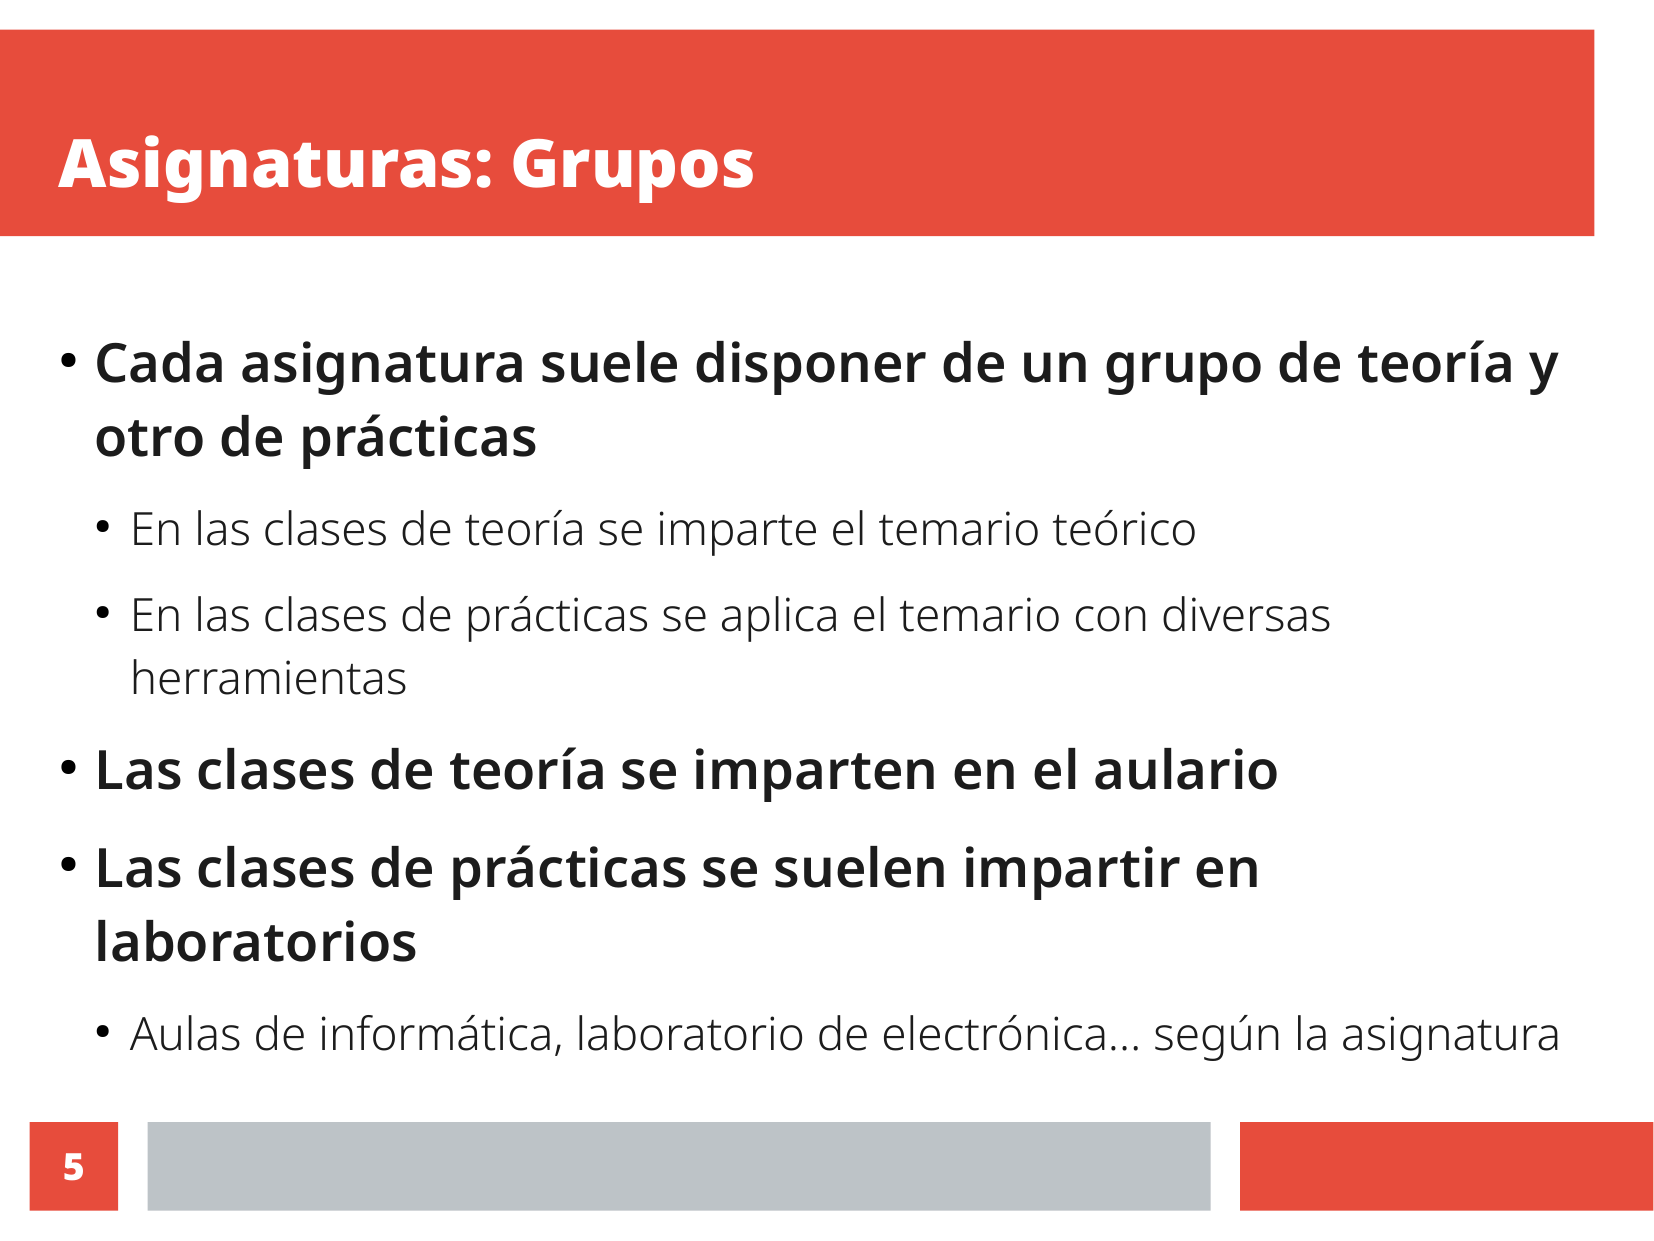

# Asignaturas: Grupos
Cada asignatura suele disponer de un grupo de teoría y otro de prácticas
En las clases de teoría se imparte el temario teórico
En las clases de prácticas se aplica el temario con diversas herramientas
Las clases de teoría se imparten en el aulario
Las clases de prácticas se suelen impartir en laboratorios
Aulas de informática, laboratorio de electrónica… según la asignatura
5